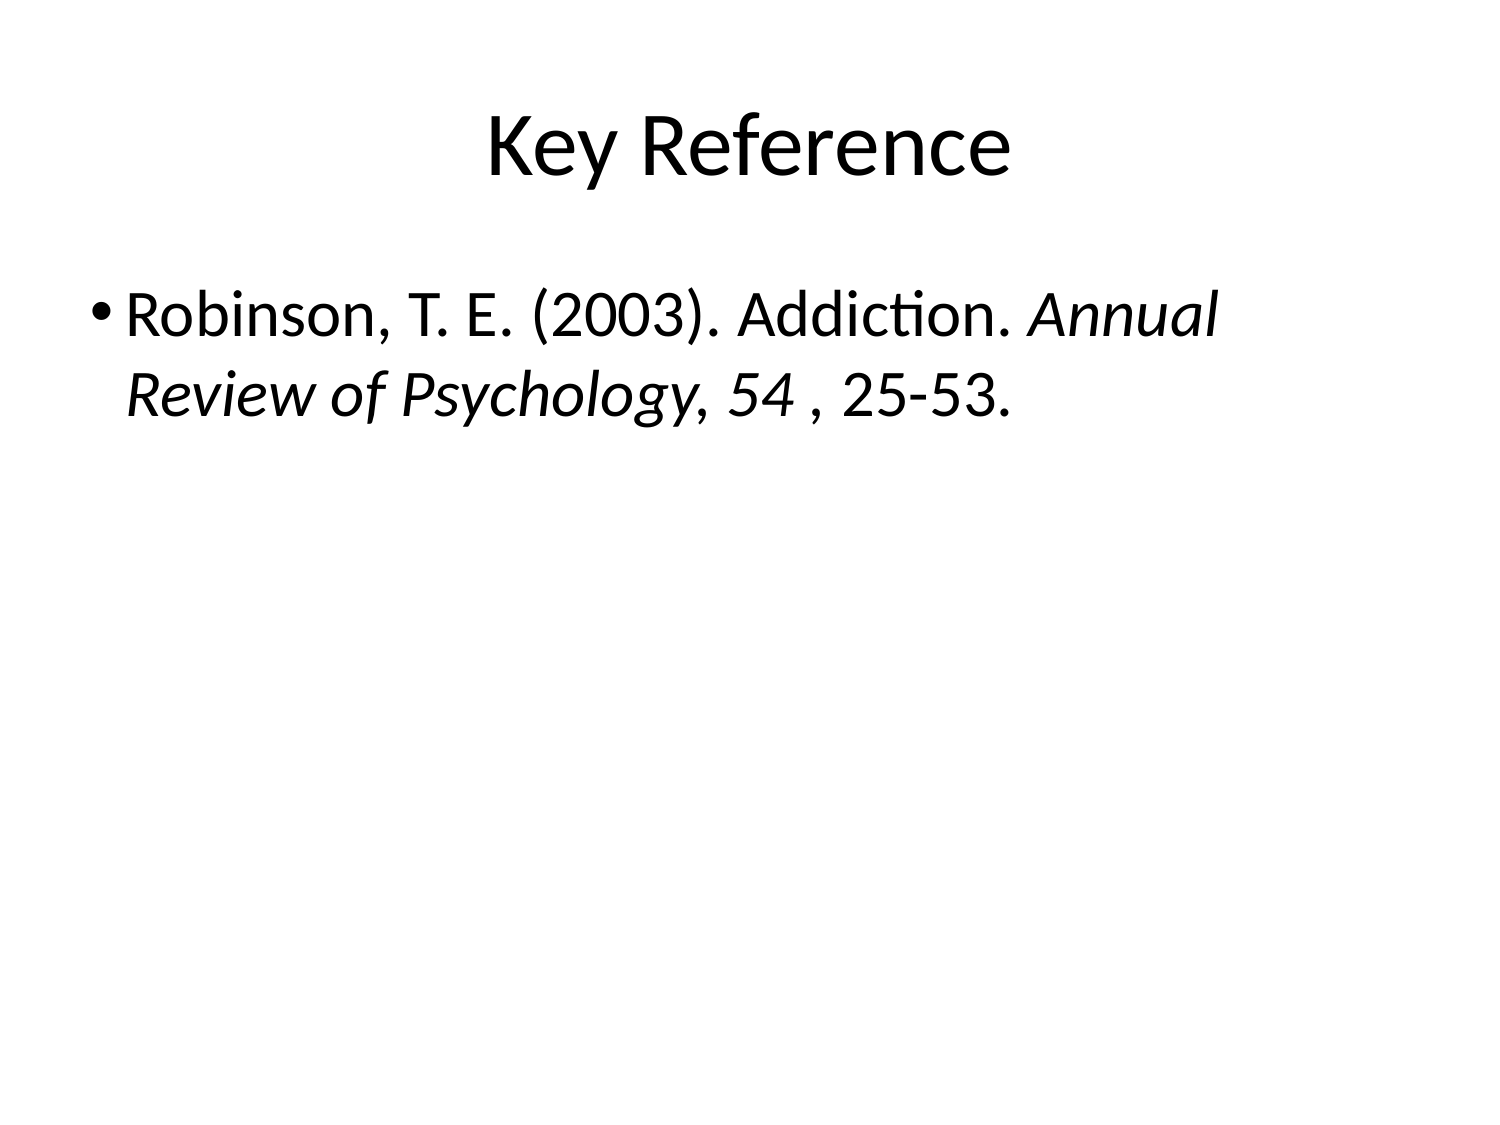

Key Reference
Robinson, T. E. (2003). Addiction. Annual Review of Psychology, 54 , 25-53.